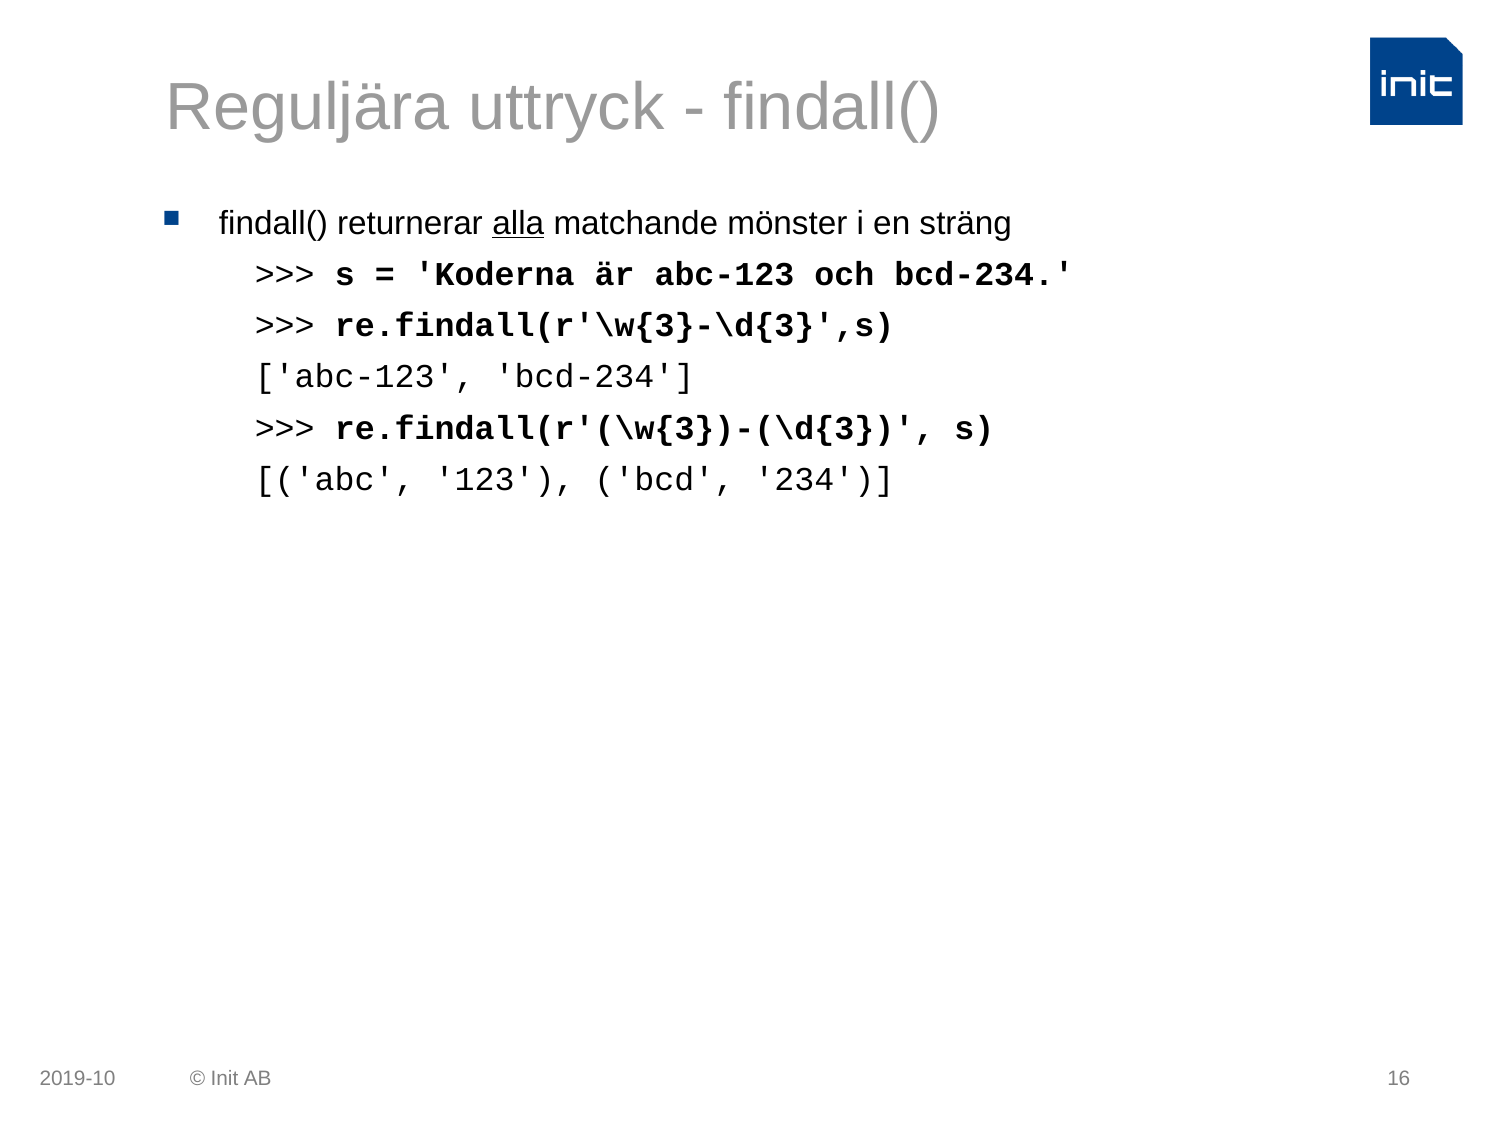

Reguljära uttryck - findall()
findall() returnerar alla matchande mönster i en sträng
>>> s = 'Koderna är abc-123 och bcd-234.'
>>> re.findall(r'\w{3}-\d{3}',s)
['abc-123', 'bcd-234']
>>> re.findall(r'(\w{3})-(\d{3})', s)
[('abc', '123'), ('bcd', '234')]
2019-10
© Init AB